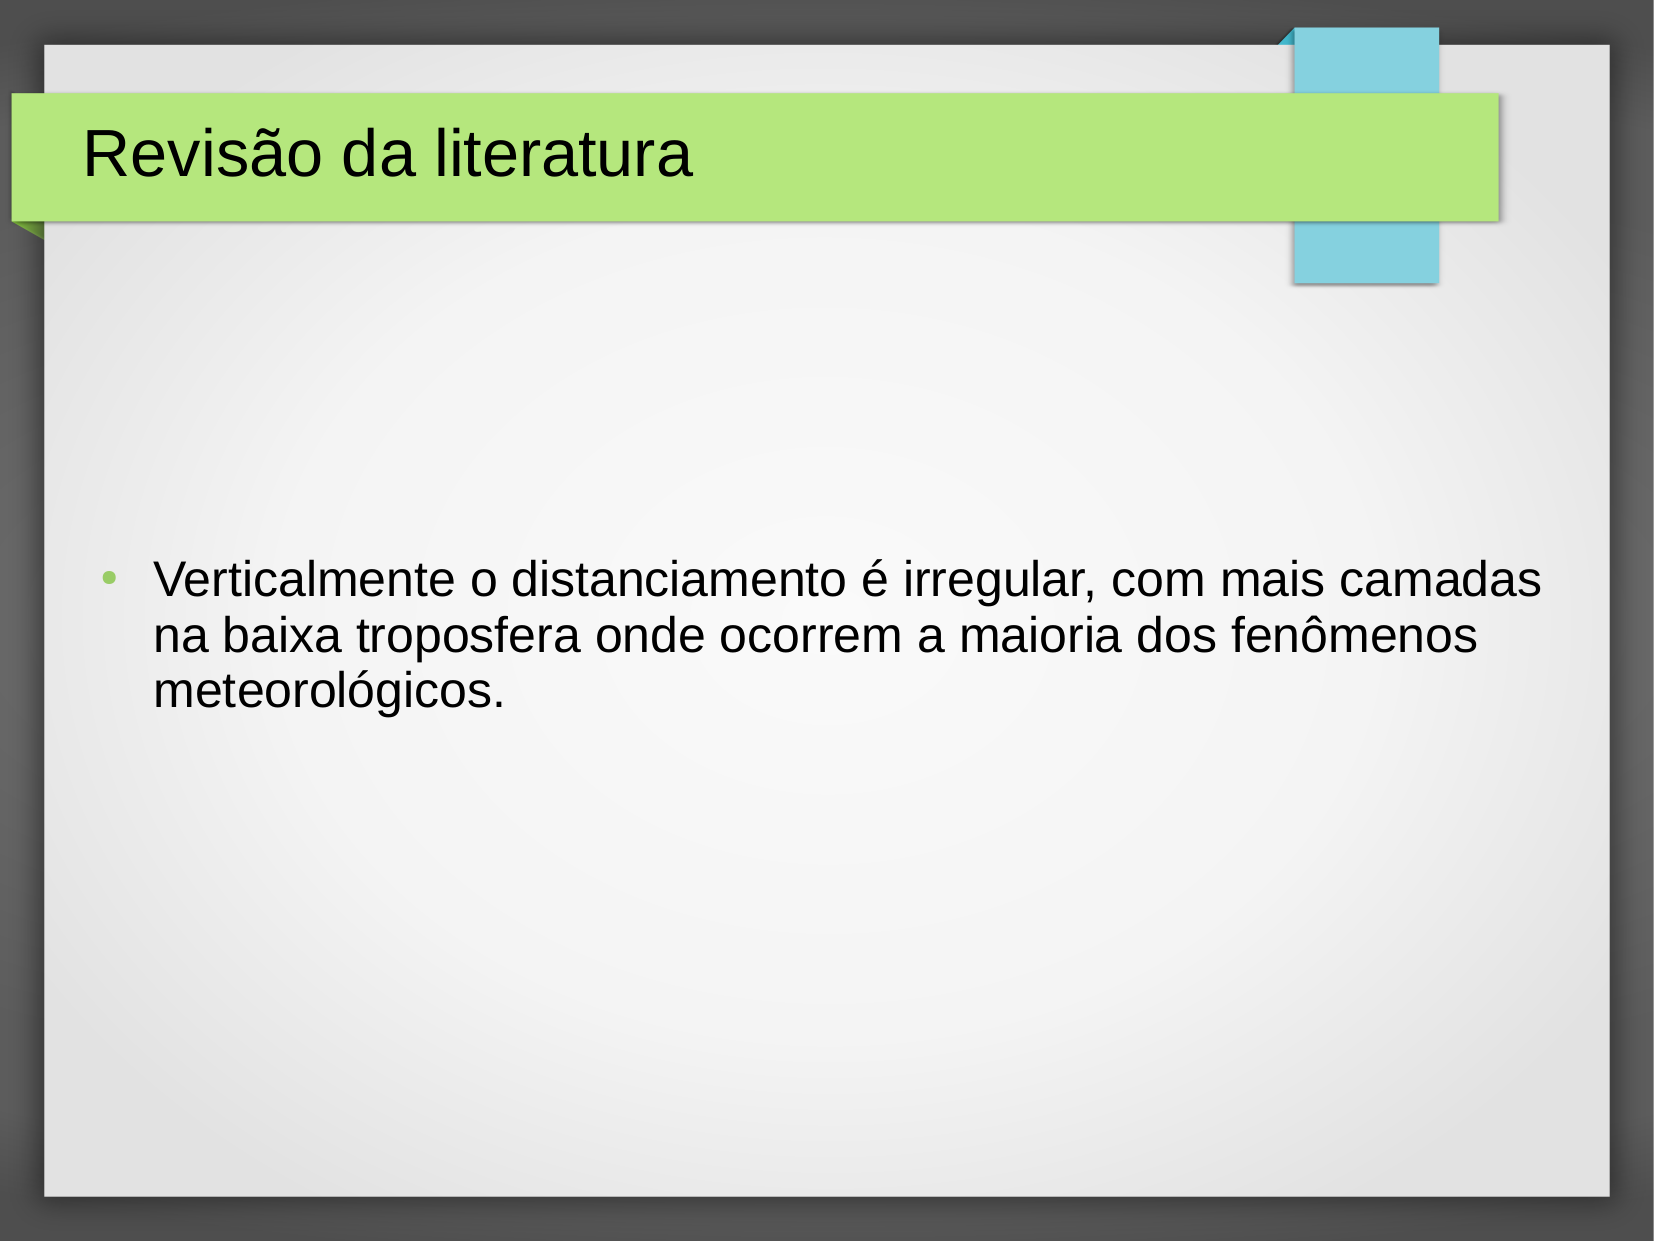

# Revisão da literatura
Verticalmente o distanciamento é irregular, com mais camadas na baixa troposfera onde ocorrem a maioria dos fenômenos meteorológicos.